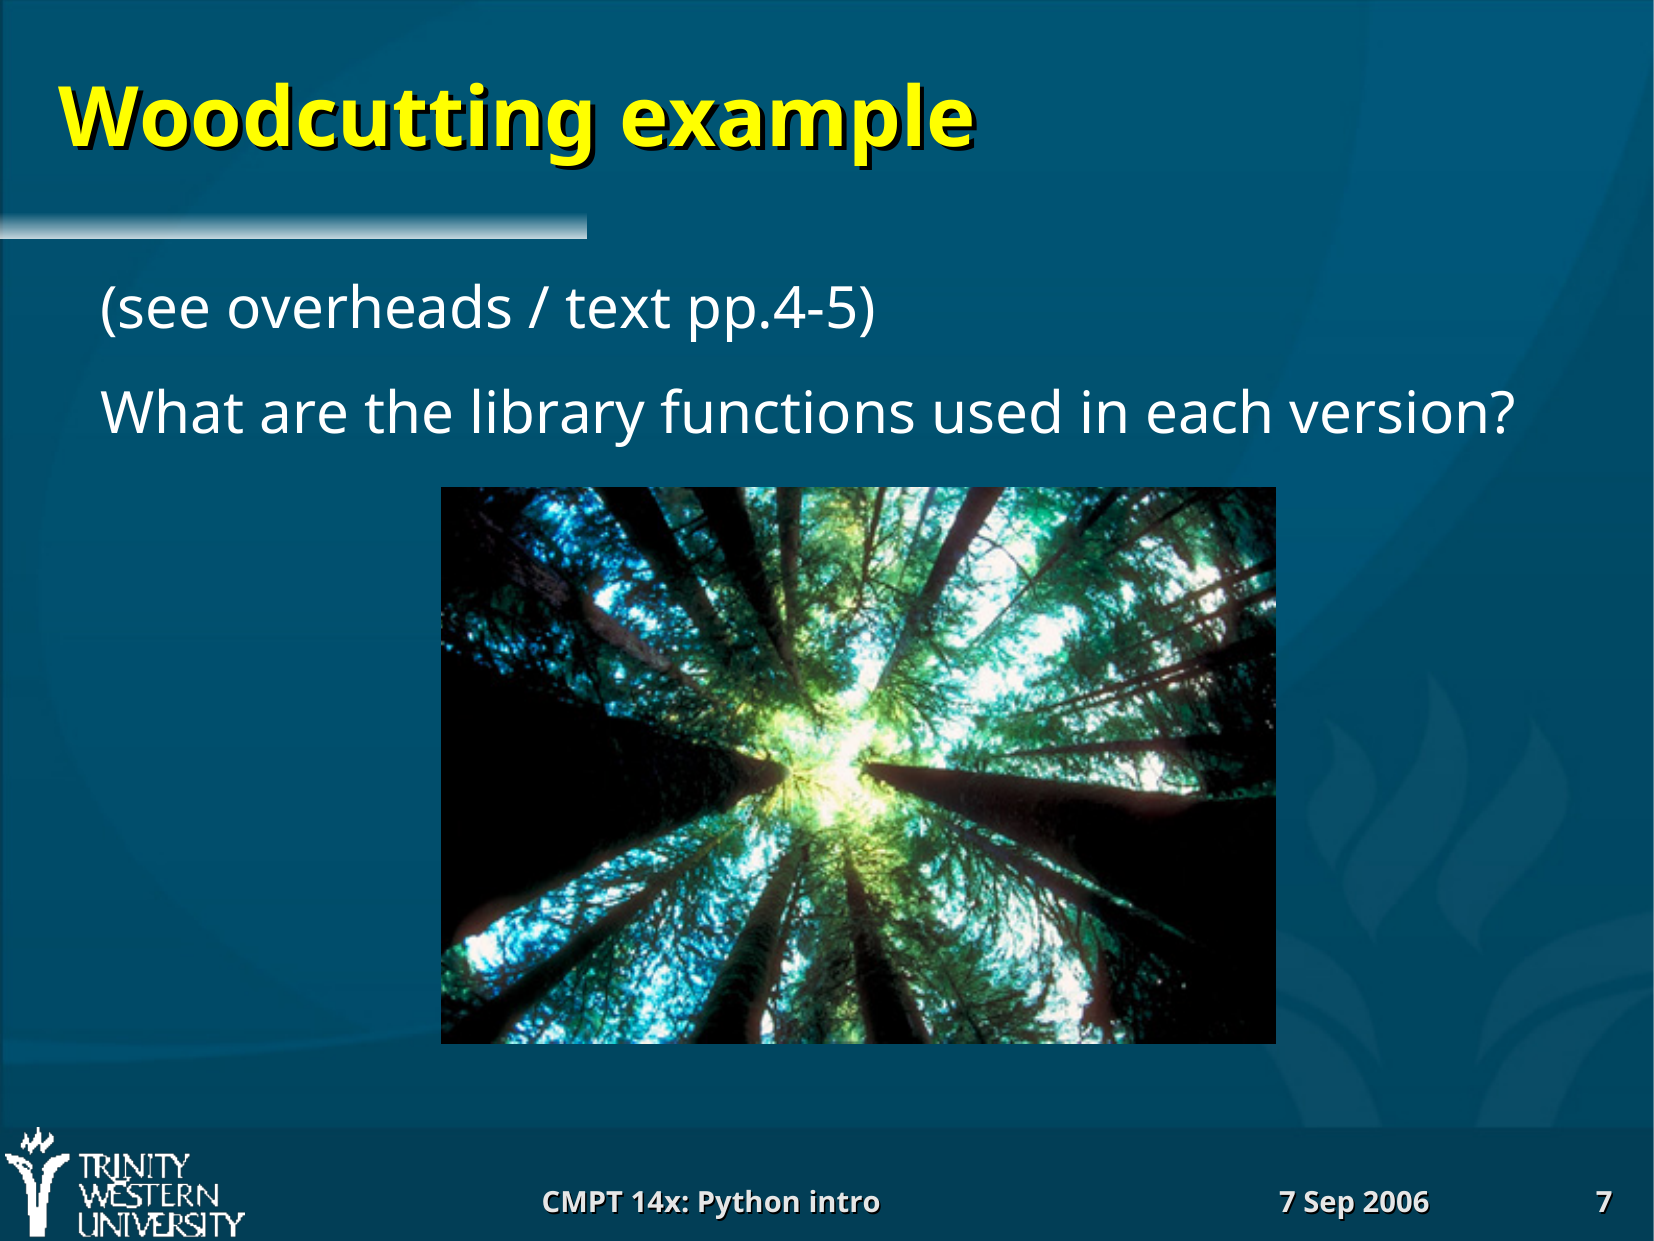

# Woodcutting example
(see overheads / text pp.4-5)
What are the library functions used in each version?
CMPT 14x: Python intro
7 Sep 2006
7